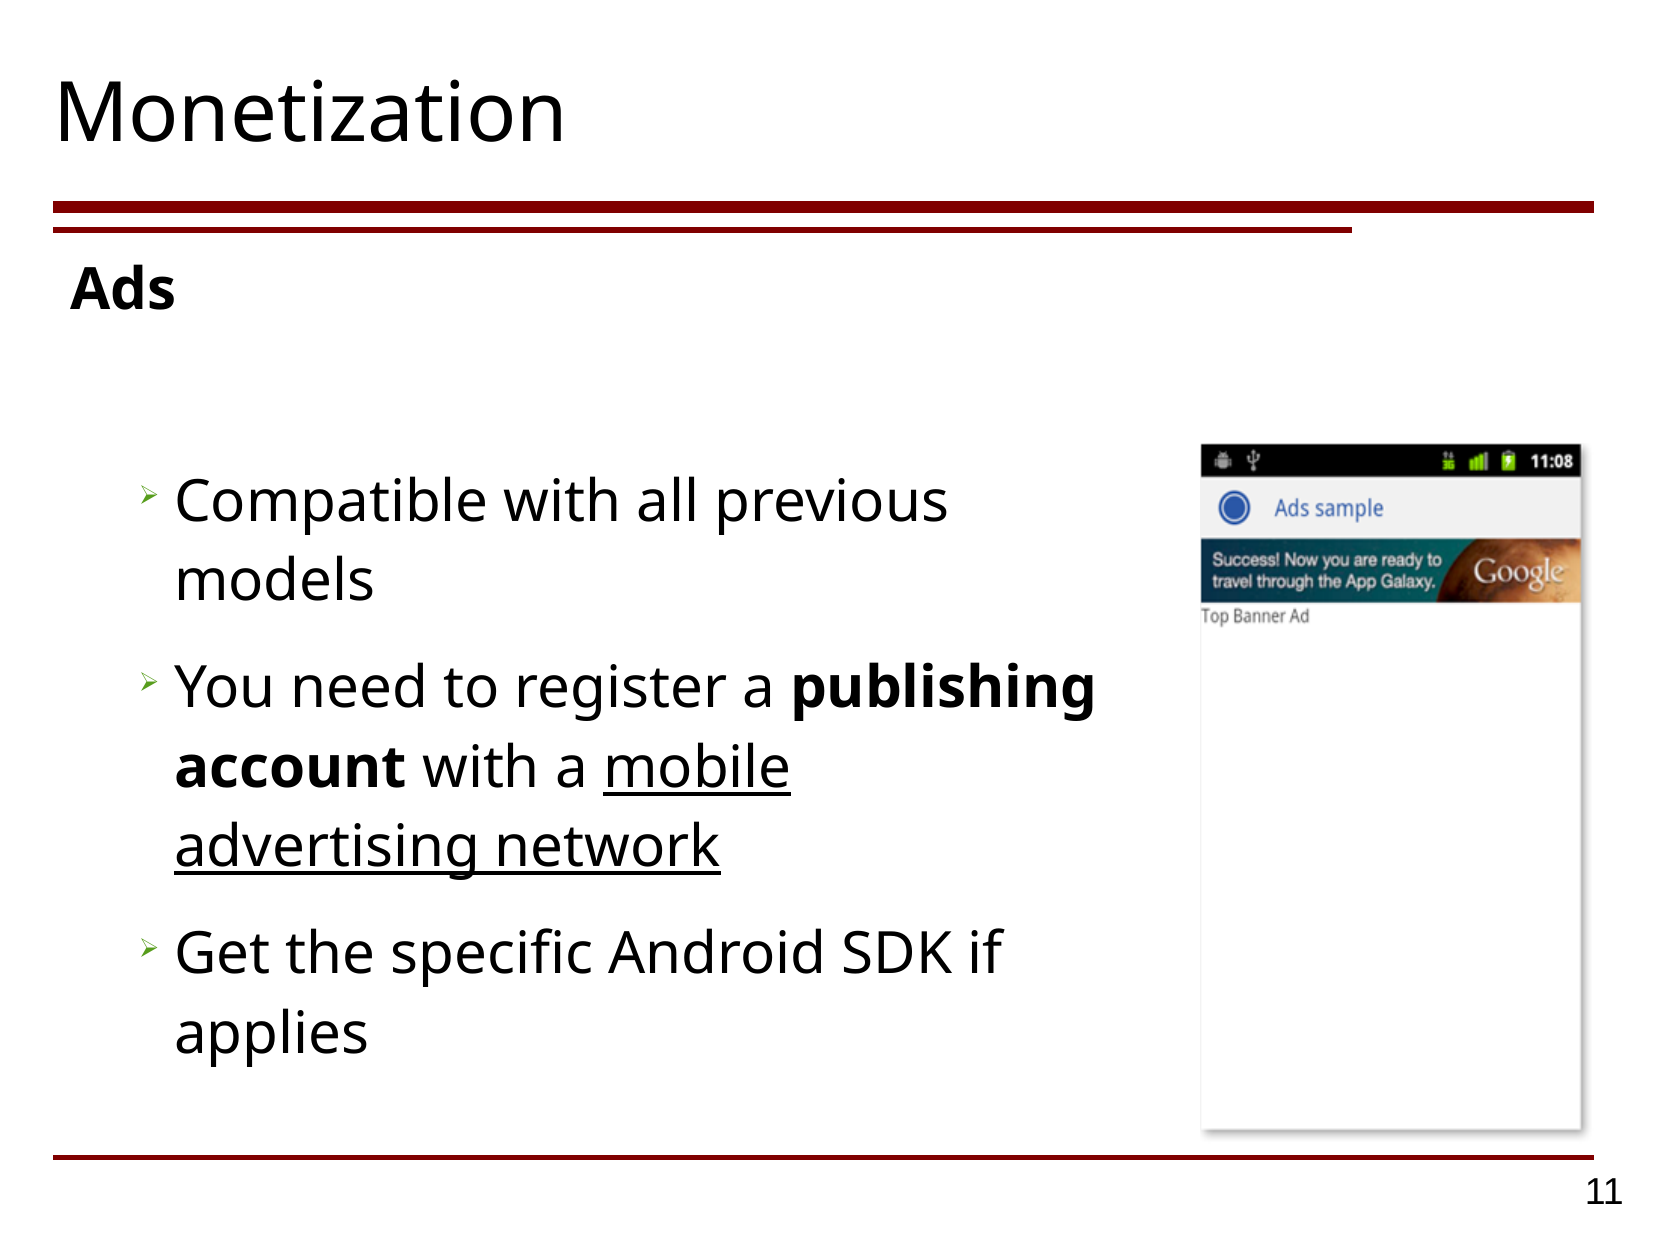

# Monetization
Ads
Compatible with all previous models
You need to register a publishing account with a mobile advertising network
Get the specific Android SDK if applies